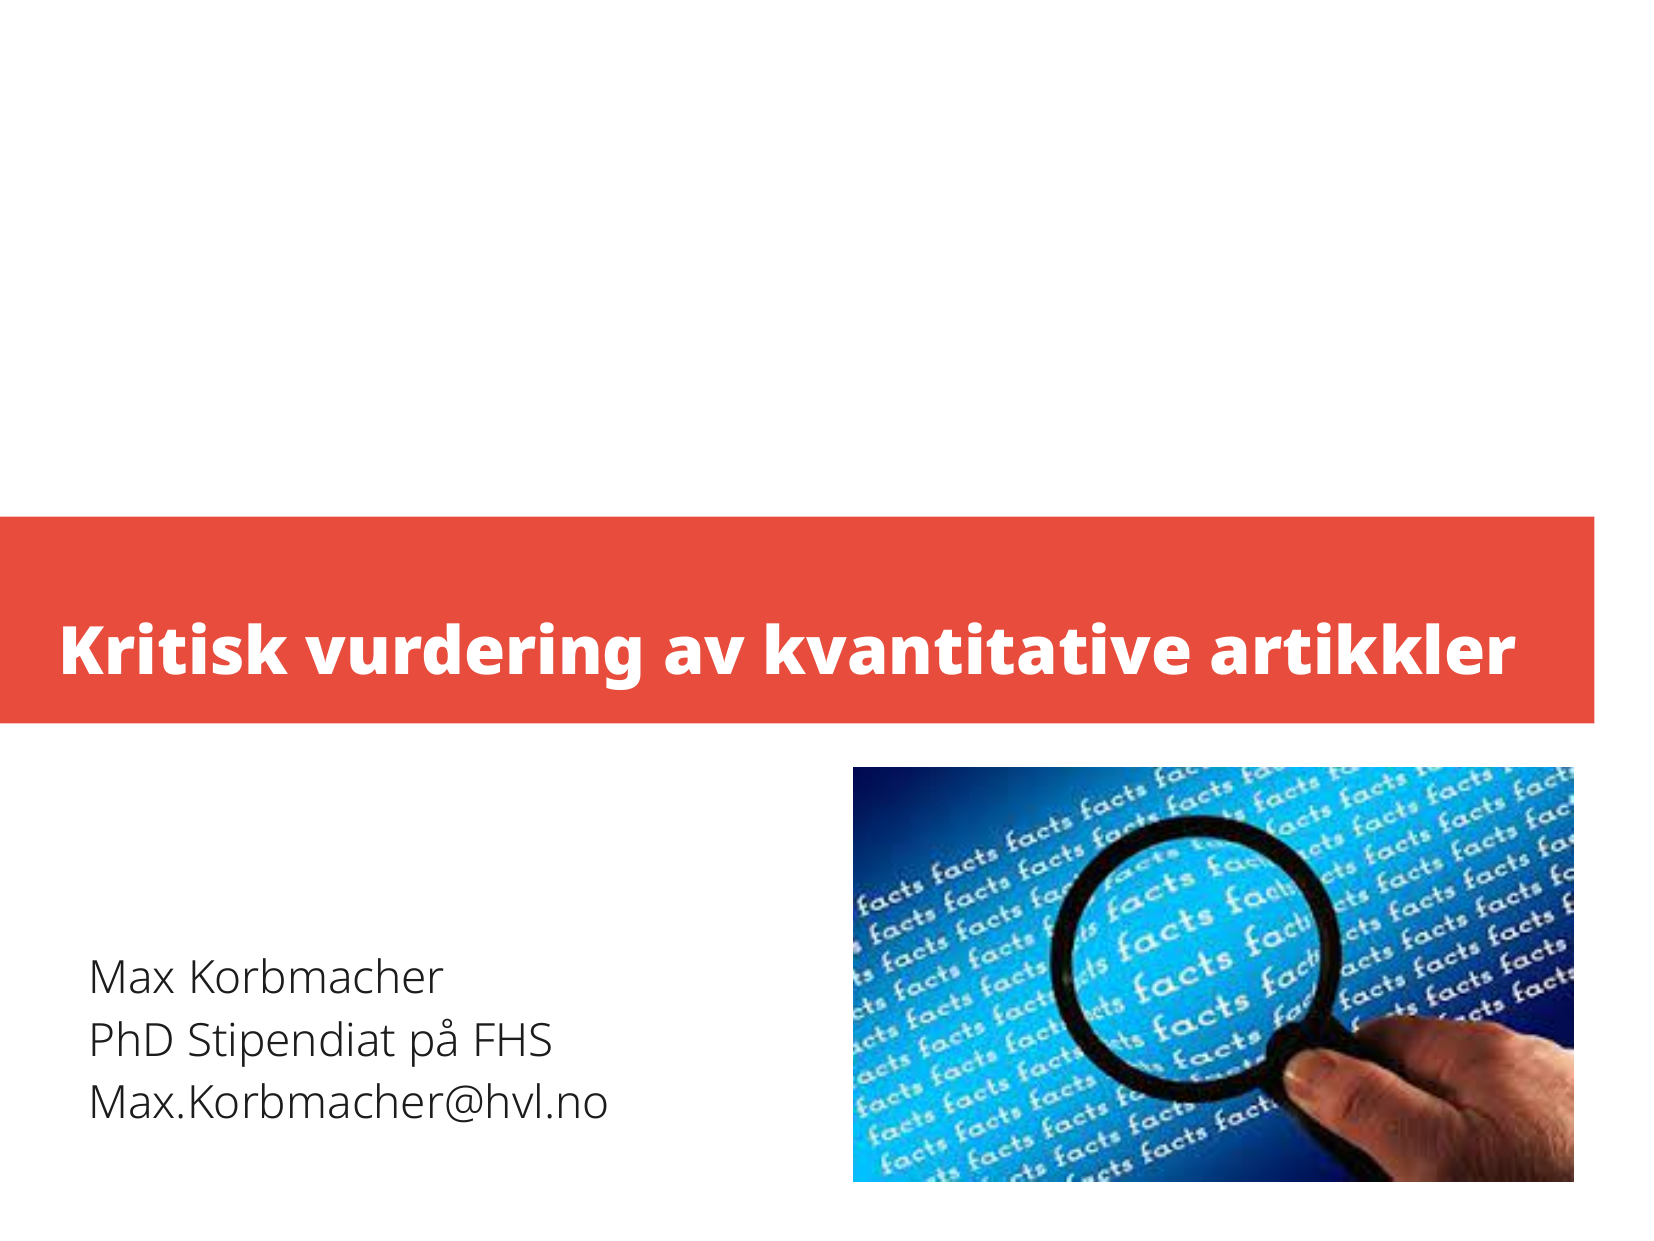

# Kritisk vurdering av kvantitative artikkler
Max Korbmacher
PhD Stipendiat på FHS
Max.Korbmacher@hvl.no